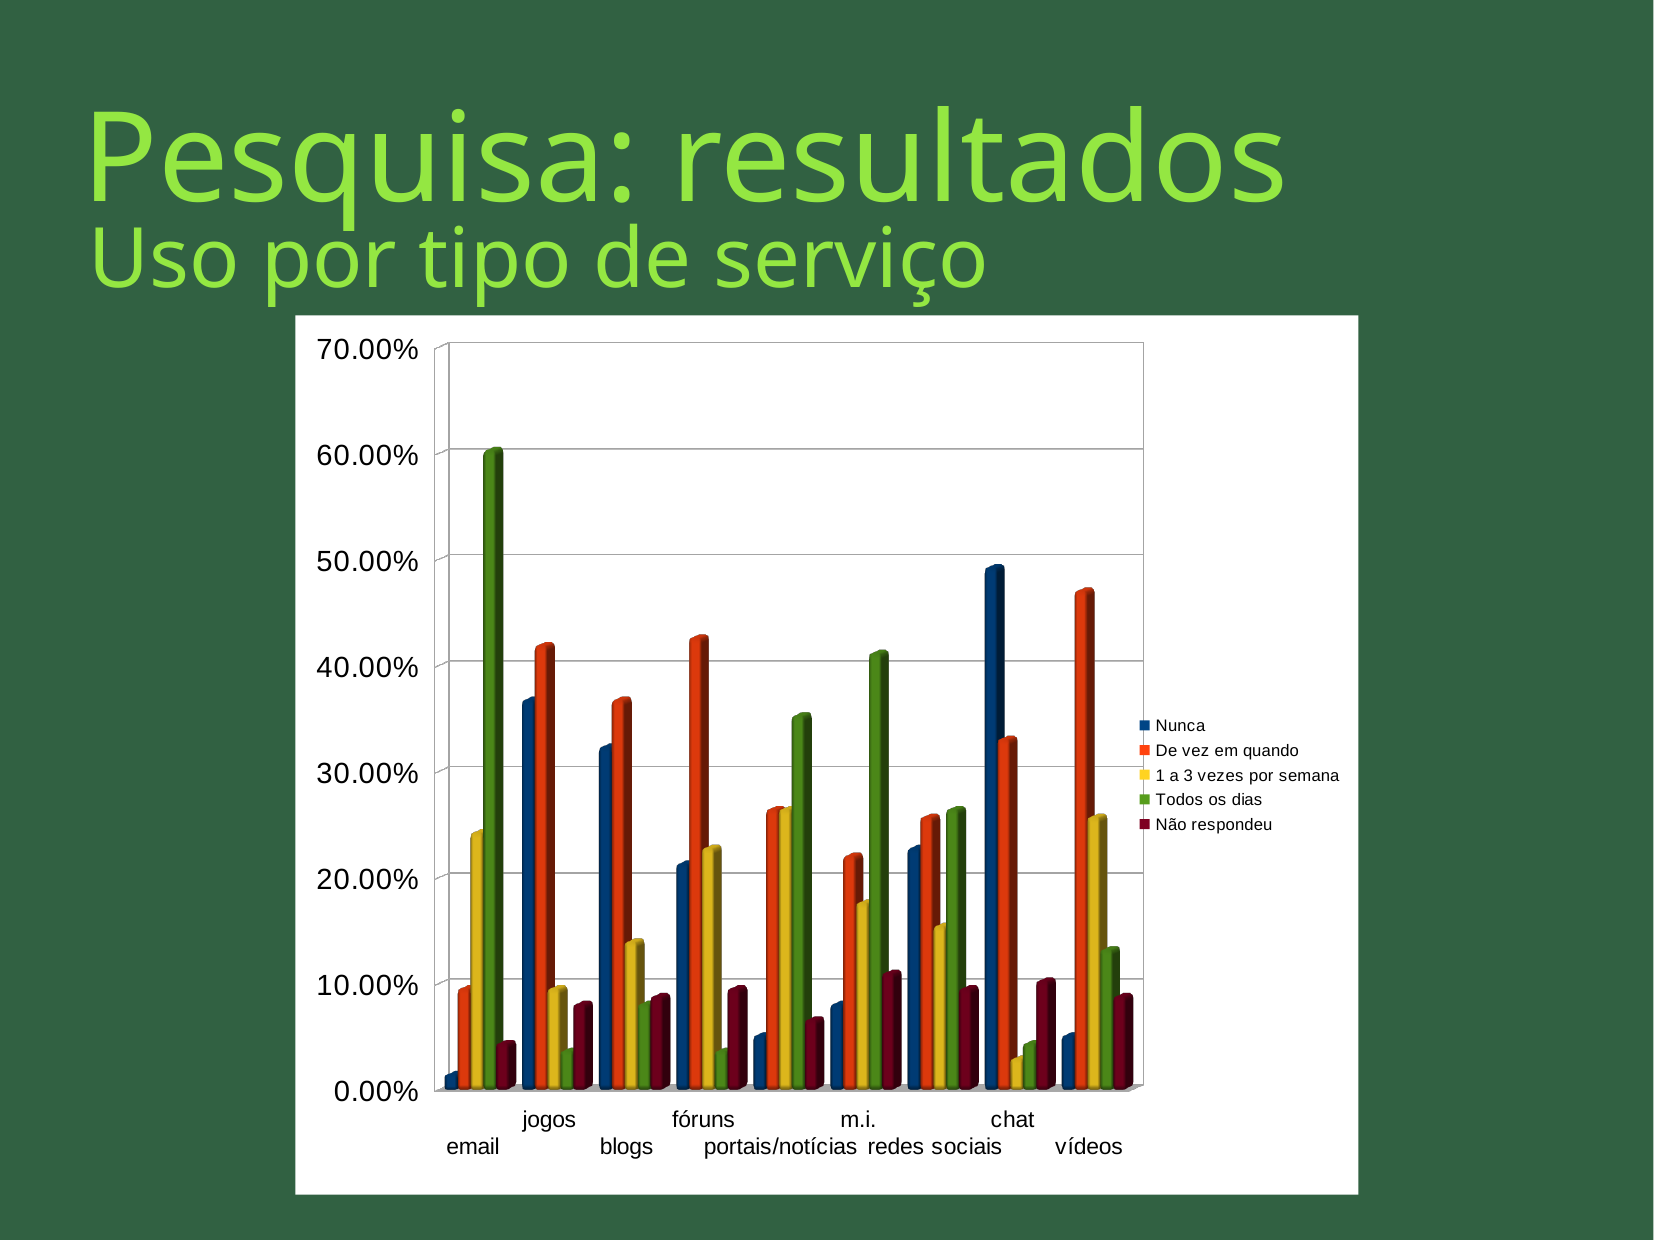

# Pesquisa: resultados
Uso por tipo de serviço
[unsupported chart]